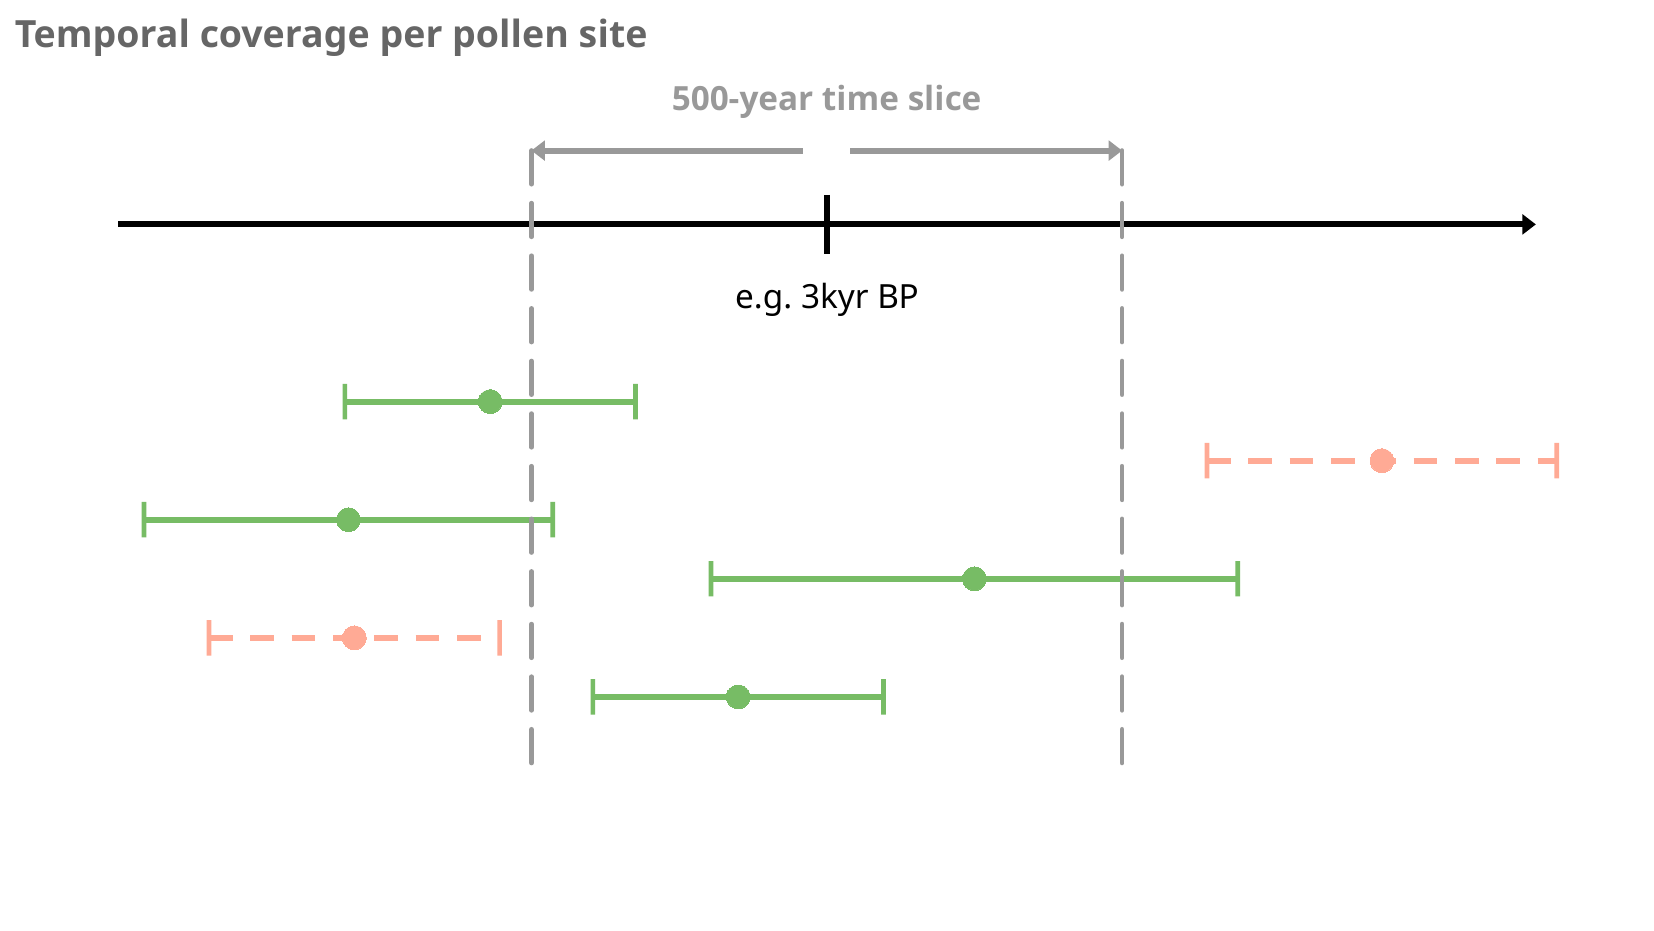

Temporal coverage per pollen site
500-year time slice
e.g. 3kyr BP